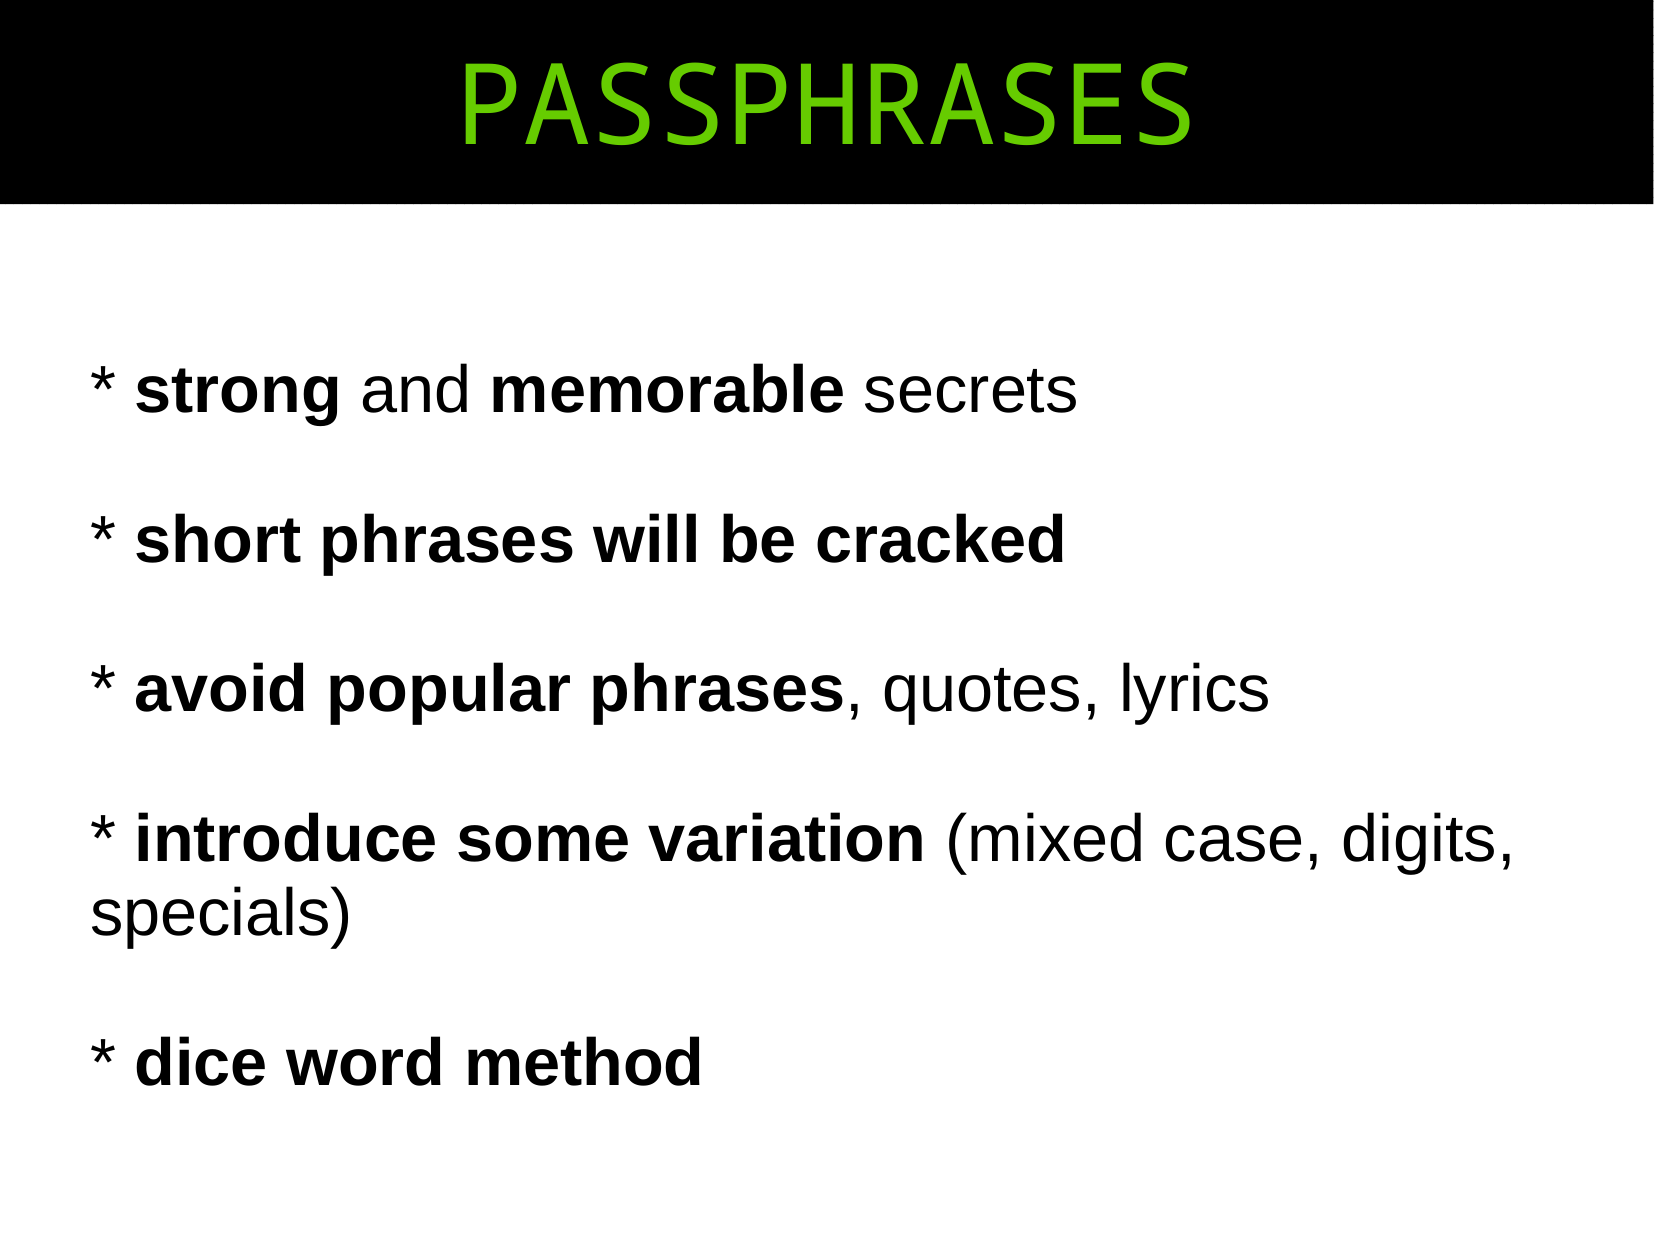

# PASSPHRASES
* strong and memorable secrets
* short phrases will be cracked
* avoid popular phrases, quotes, lyrics
* introduce some variation (mixed case, digits, specials)
* dice word method